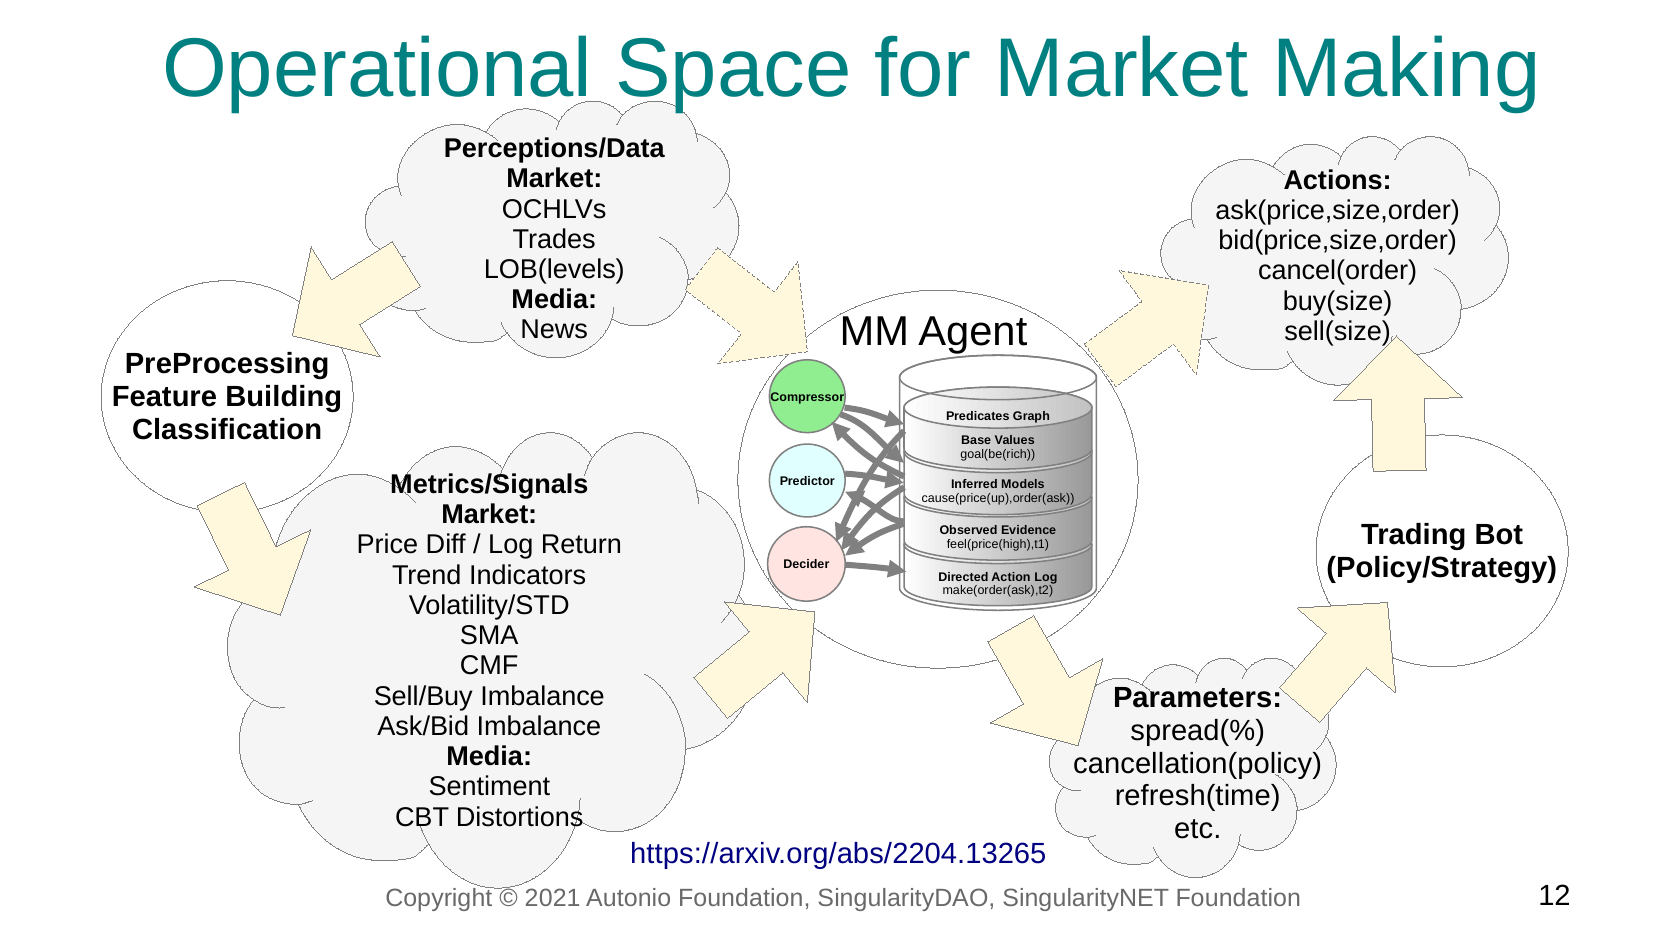

Operational Space for Market Making
Perceptions/Data
Market:
OCHLVs
Trades
LOB(levels)
Media:
News
Actions:
ask(price,size,order)
bid(price,size,order)
cancel(order)
buy(size)
sell(size)
PreProcessing
Feature Building
Classification
MM Agent
Predicates Graph
Compressor
Base Values
goal(be(rich))
Inferred Models
cause(price(up),order(ask))
Observed Evidence
feel(price(high),t1)
Directed Action Log
make(order(ask),t2)
Predictor
Decider
Metrics/Signals
Market:
Price Diff / Log Return
Trend Indicators
Volatility/STD
SMA
CMF
Sell/Buy Imbalance
Ask/Bid Imbalance
Media:
Sentiment
CBT Distortions
Trading Bot
(Policy/Strategy)
Parameters:
spread(%)
cancellation(policy)
refresh(time)
etc.
https://arxiv.org/abs/2204.13265
Copyright © 2021 Autonio Foundation, SingularityDAO, SingularityNET Foundation
12